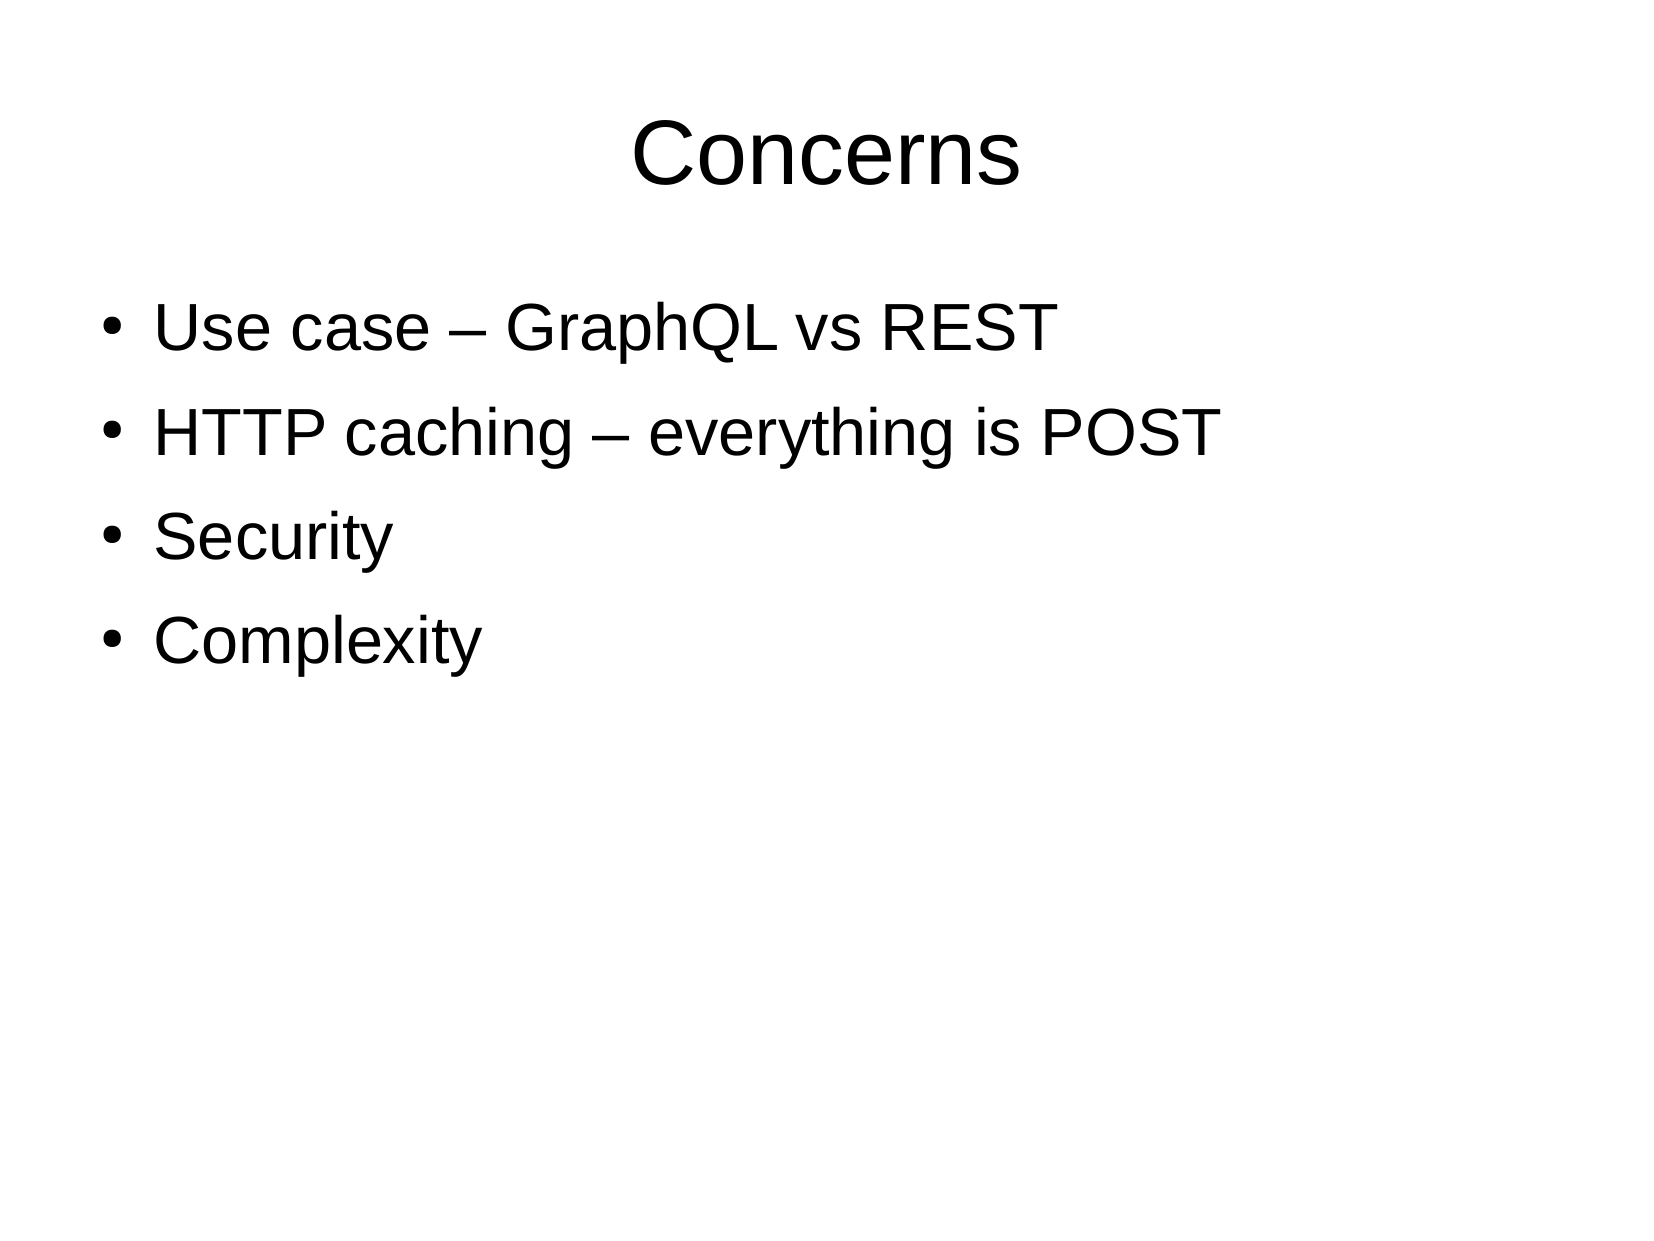

# Concerns
Use case – GraphQL vs REST
HTTP caching – everything is POST
Security
Complexity